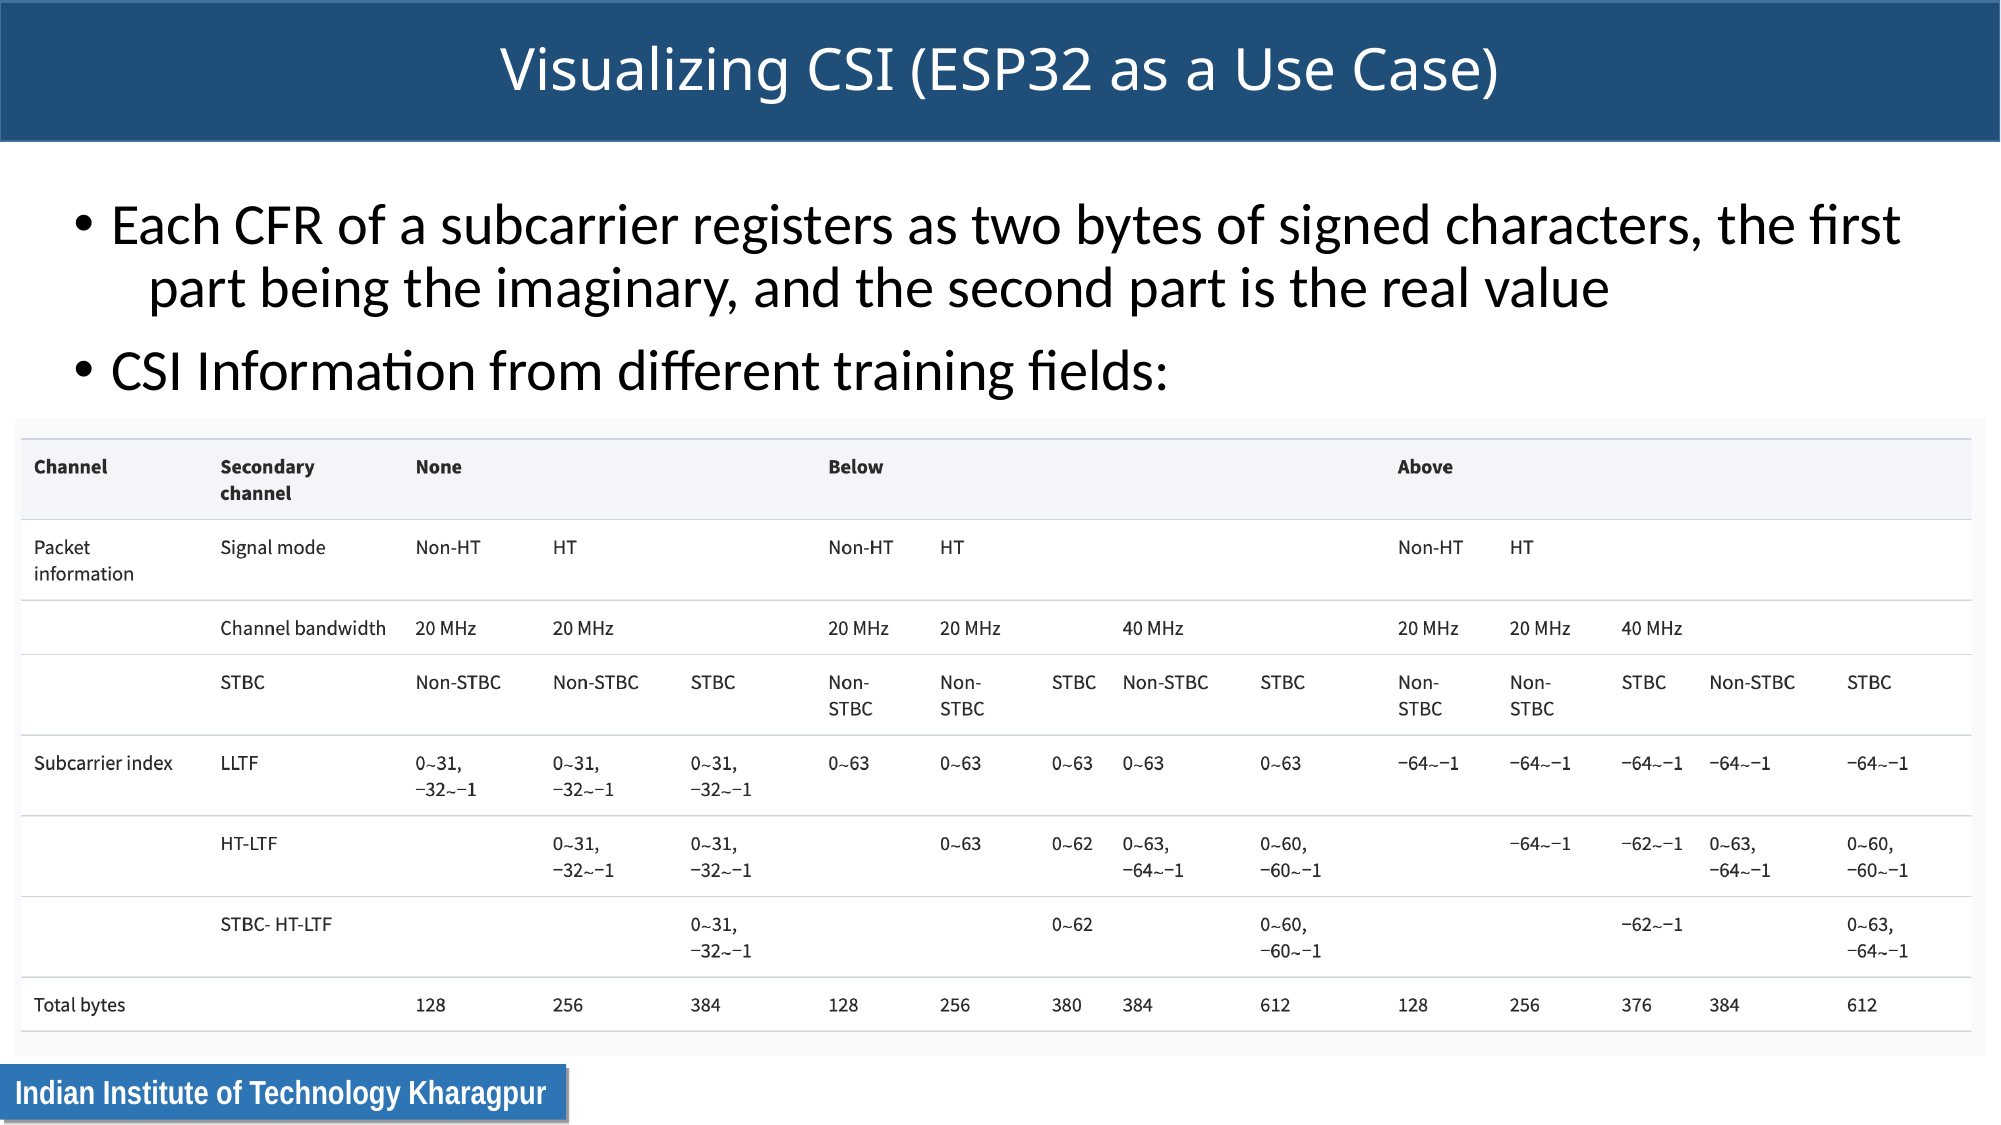

Visualizing CSI (ESP32 as a Use Case)
# Each CFR of a subcarrier registers as two bytes of signed characters, the first part being the imaginary, and the second part is the real value
CSI Information from different training fields: